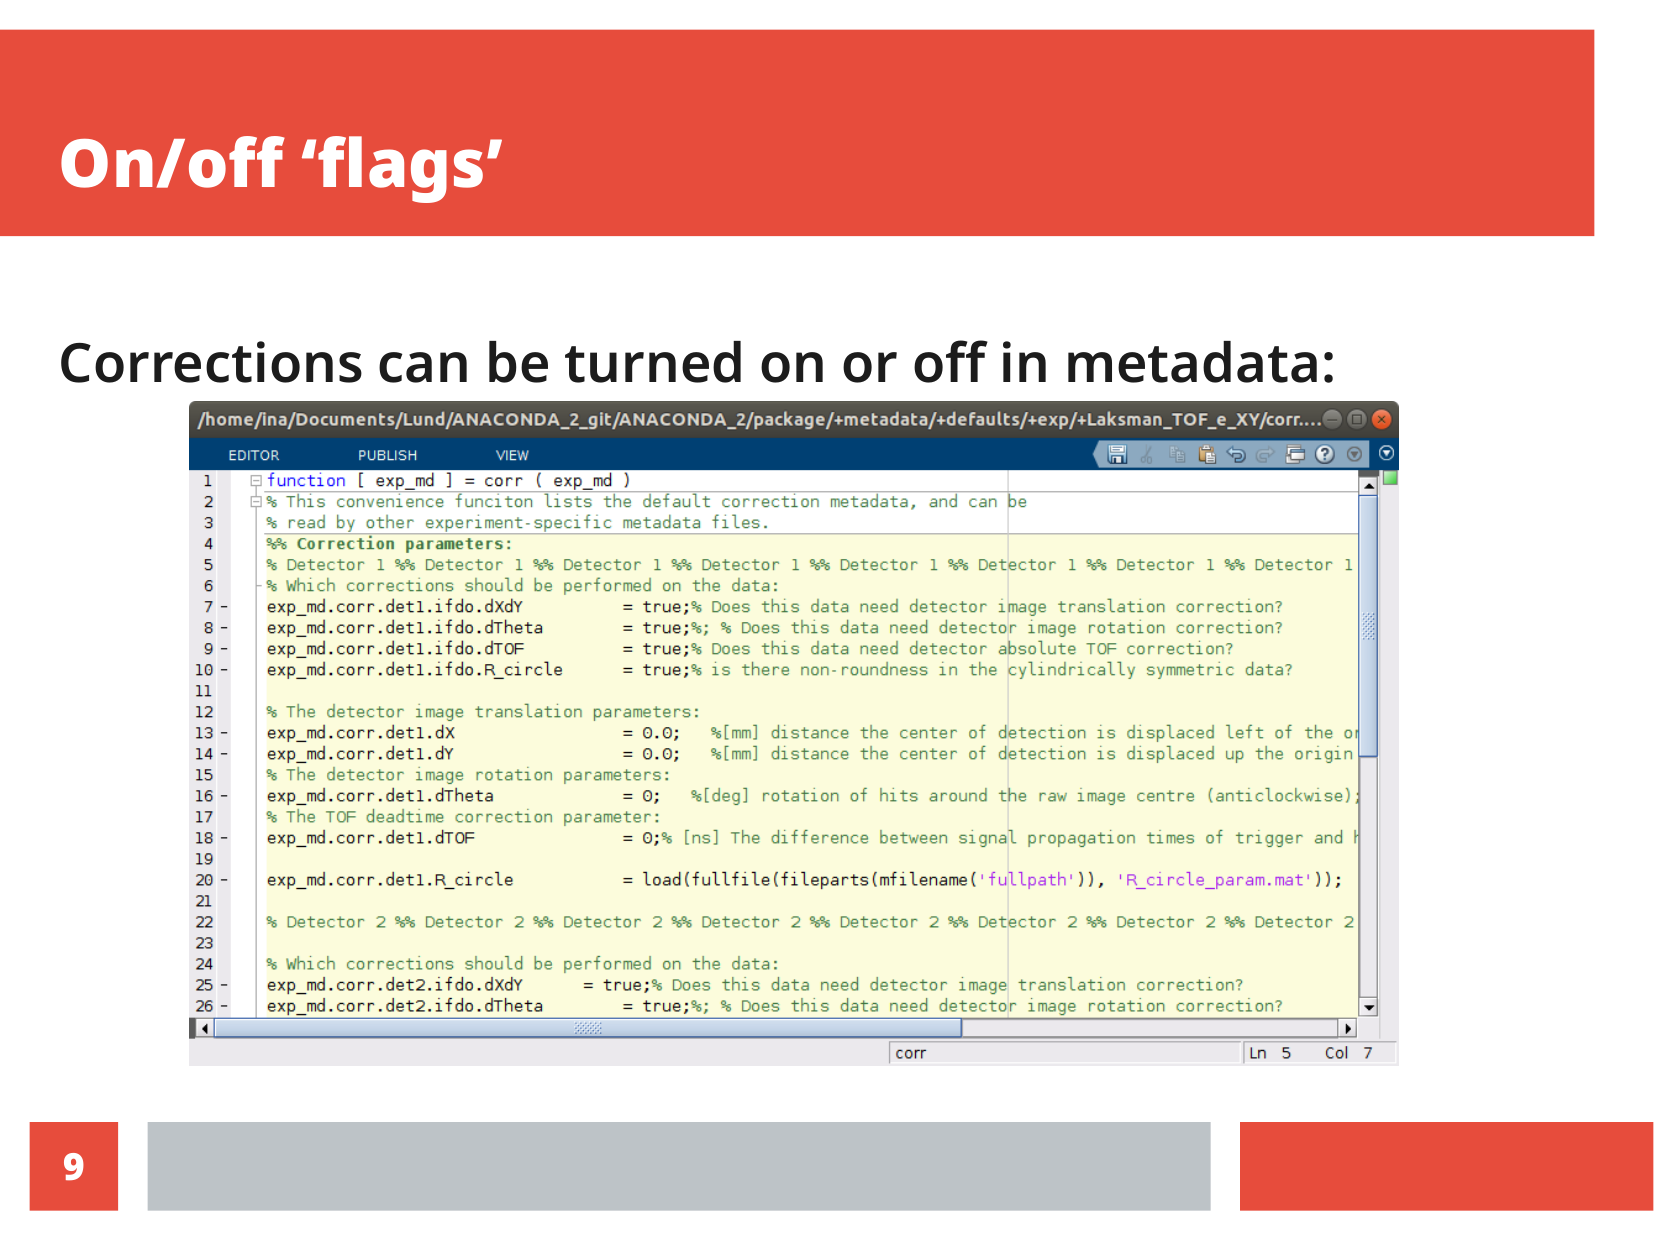

# On/off ‘flags’
Corrections can be turned on or off in metadata:
9